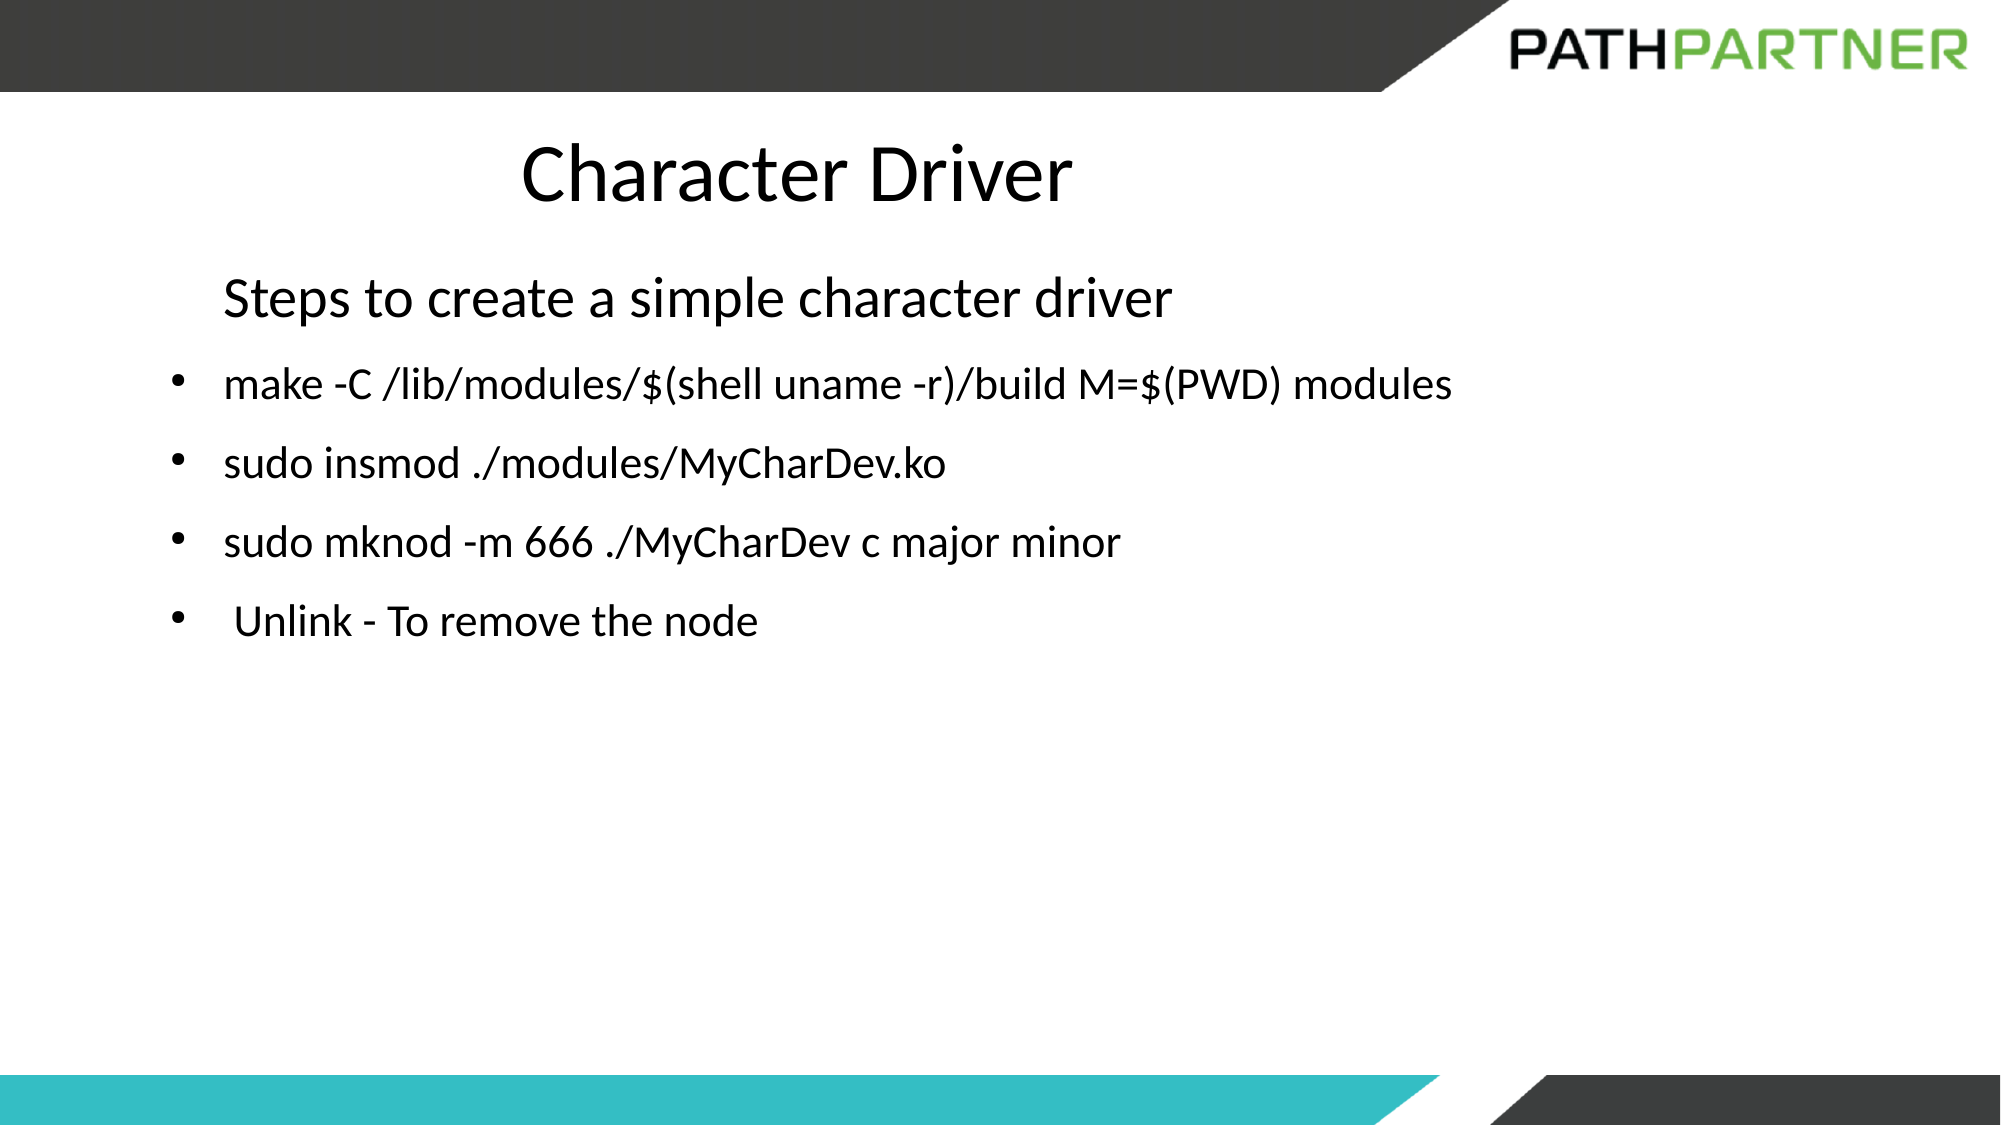

# Character Driver
Steps to create a simple character driver
make -C /lib/modules/$(shell uname -r)/build M=$(PWD) modules
sudo insmod ./modules/MyCharDev.ko
sudo mknod -m 666 ./MyCharDev c major minor
 Unlink - To remove the node